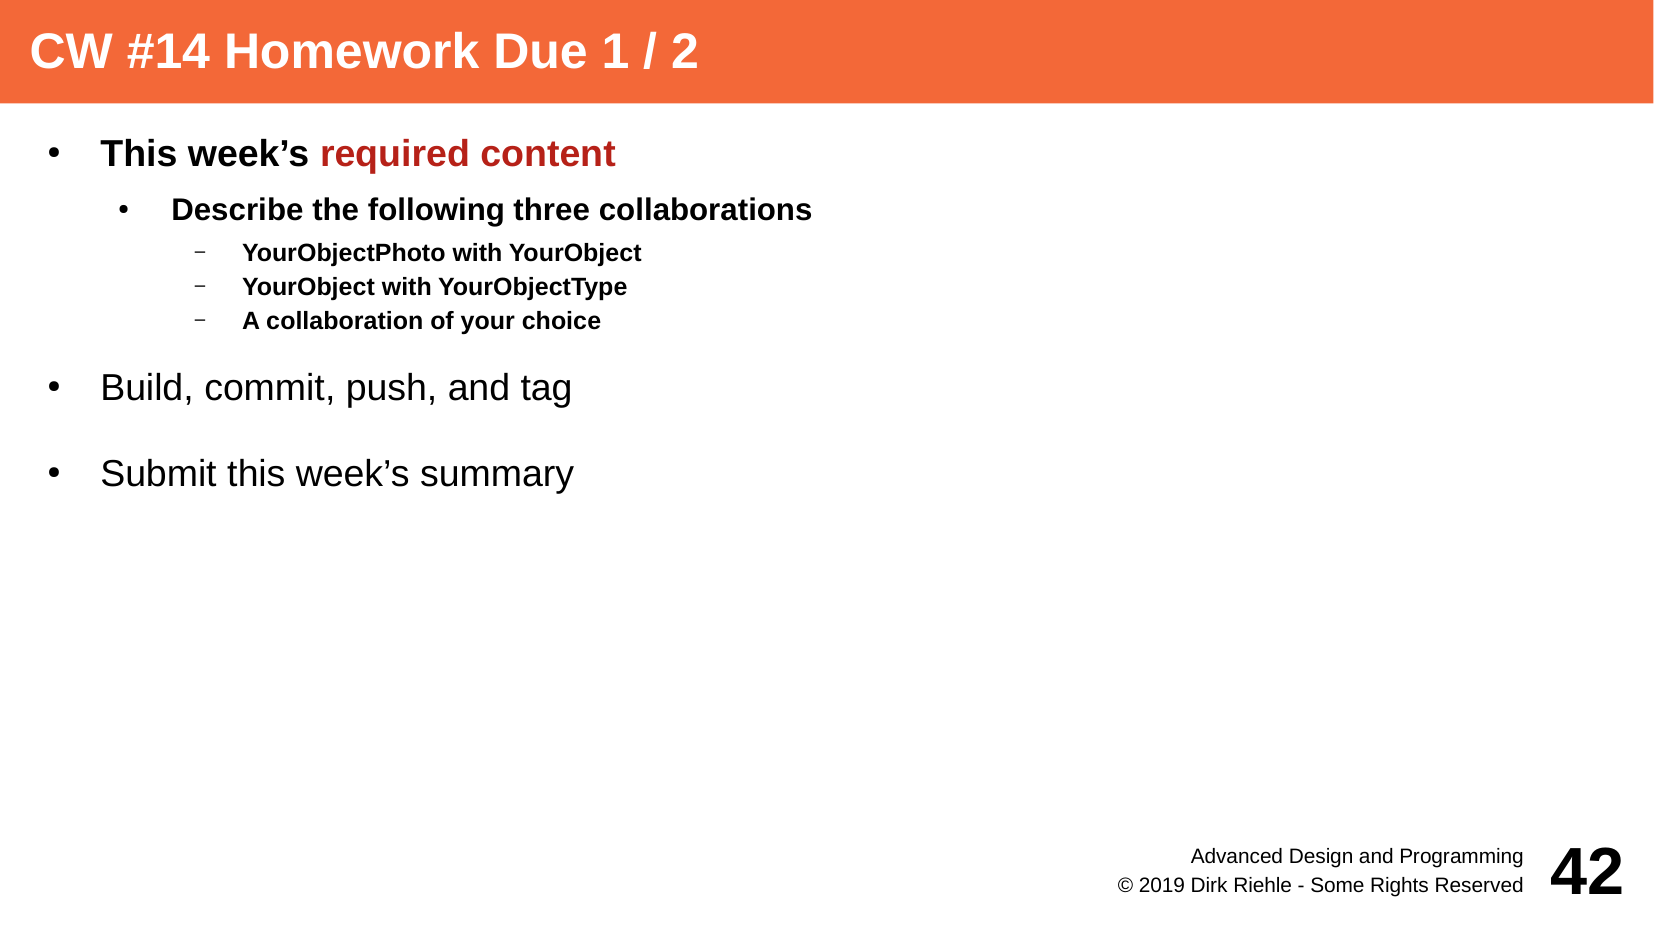

# CW #14 Homework Due 1 / 2
This week’s required content
Describe the following three collaborations
YourObjectPhoto with YourObject
YourObject with YourObjectType
A collaboration of your choice
Build, commit, push, and tag
Submit this week’s summary
Advanced Design and Programming
42
© 2019 Dirk Riehle - Some Rights Reserved